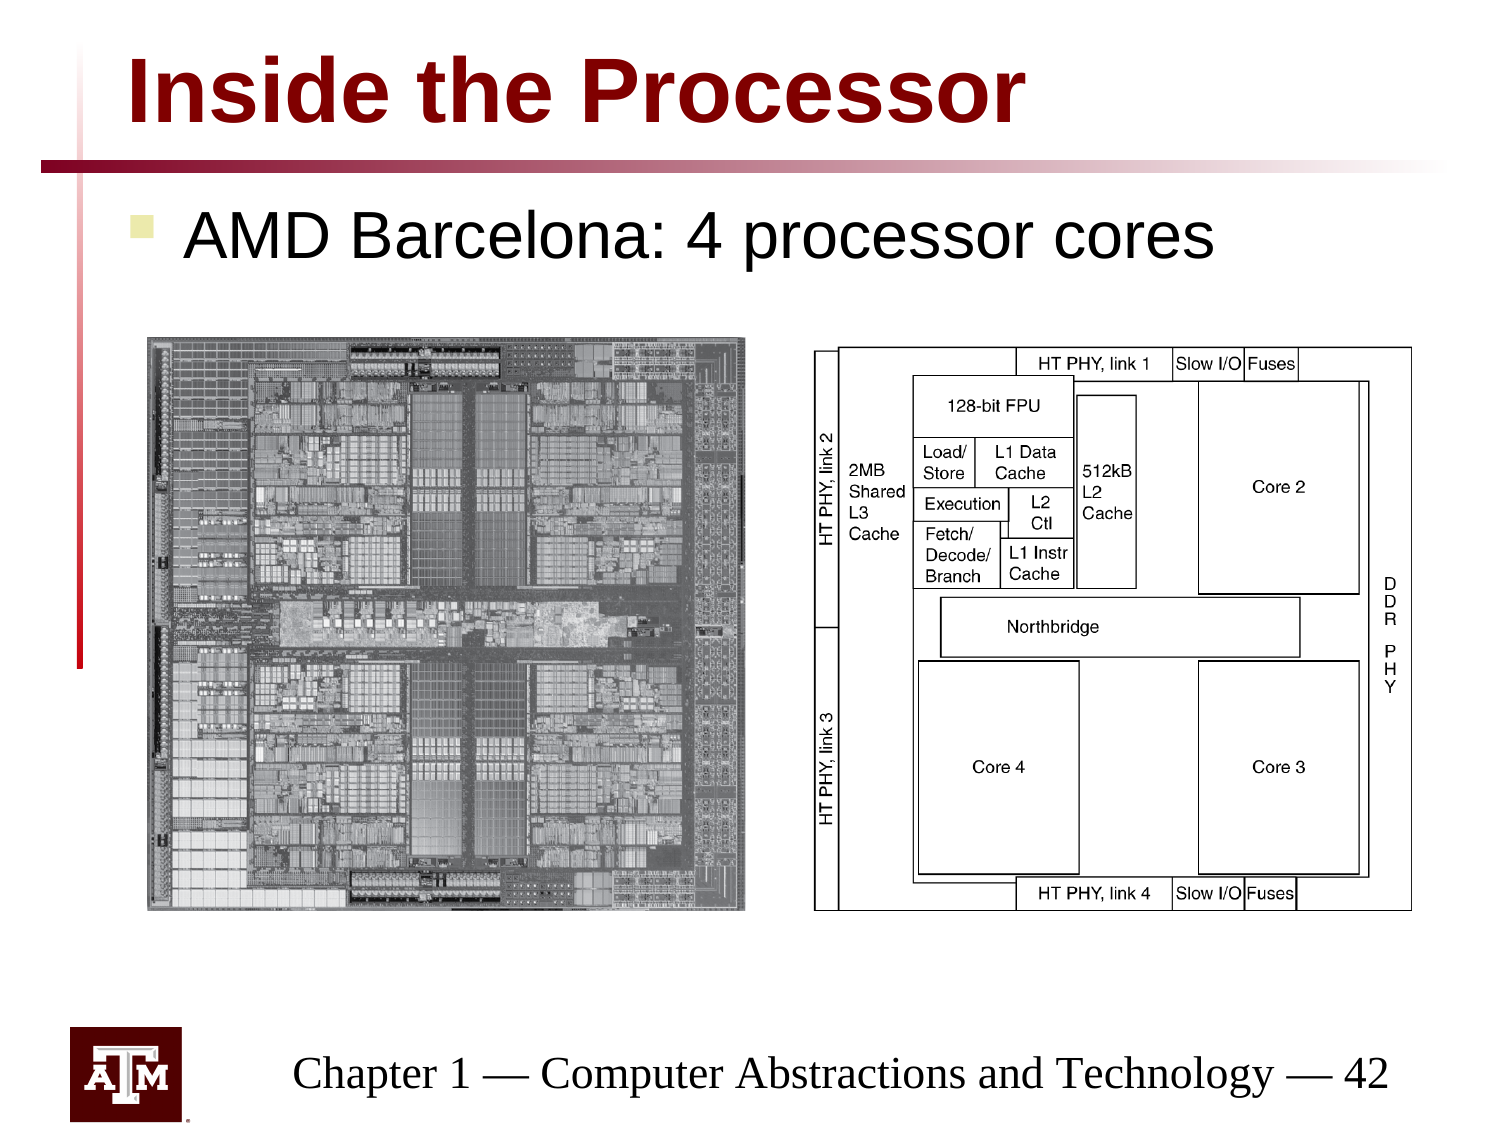

# Inside the Processor
AMD Barcelona: 4 processor cores
Chapter 1 — Computer Abstractions and Technology